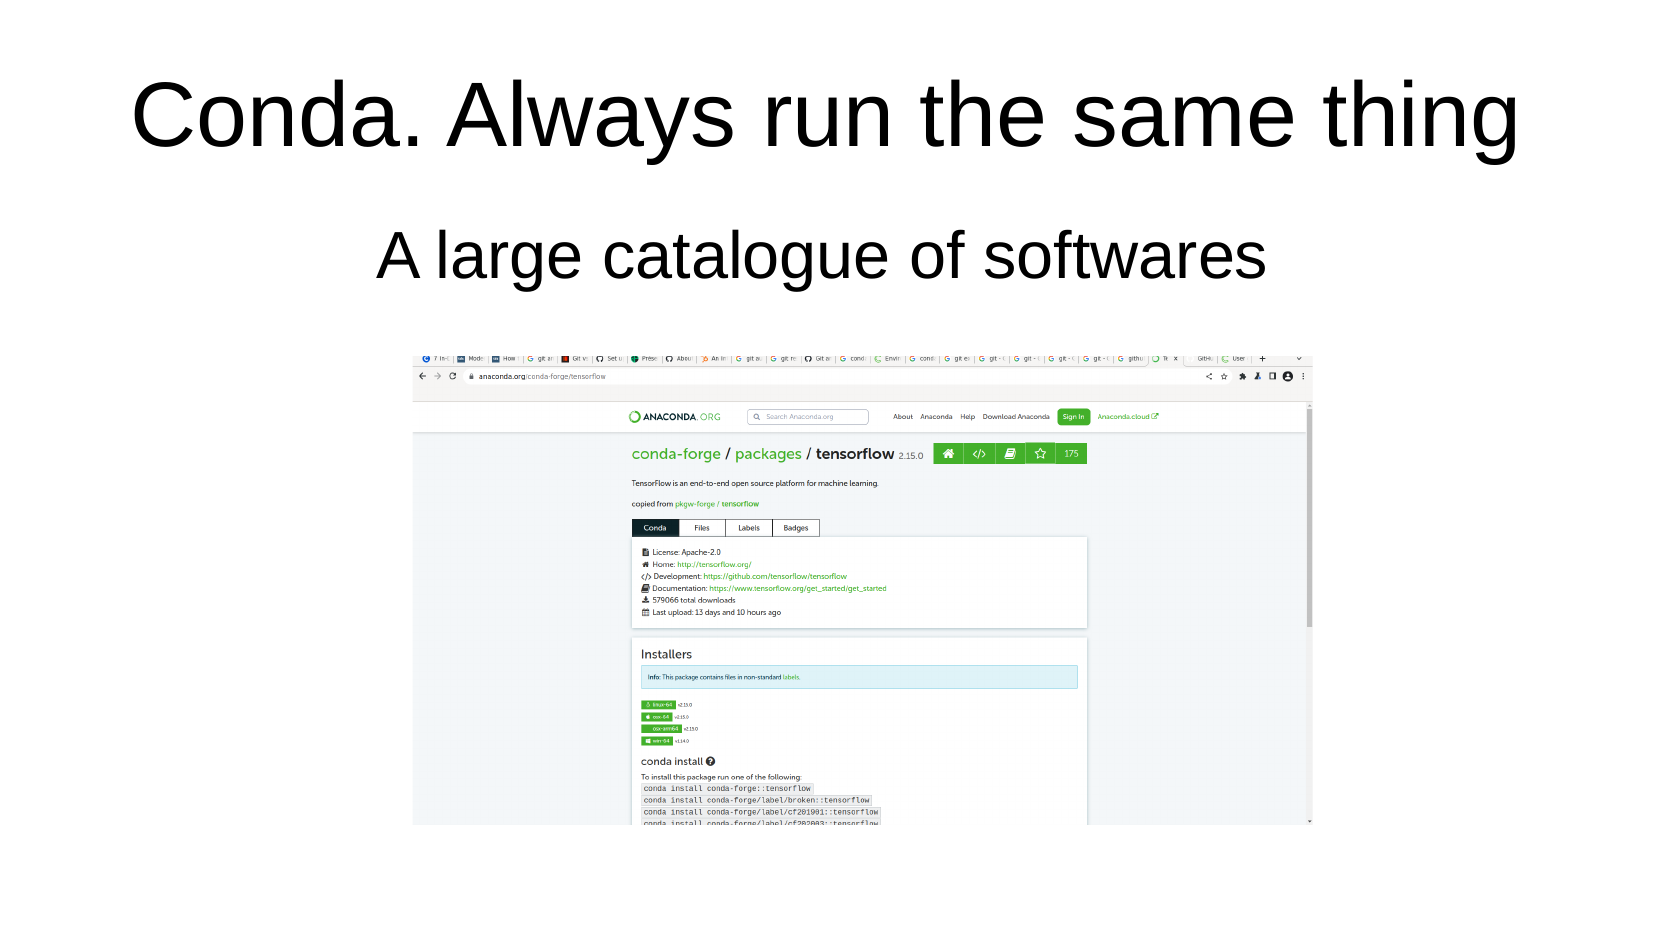

# Conda. Always run the same thing
A large catalogue of softwares